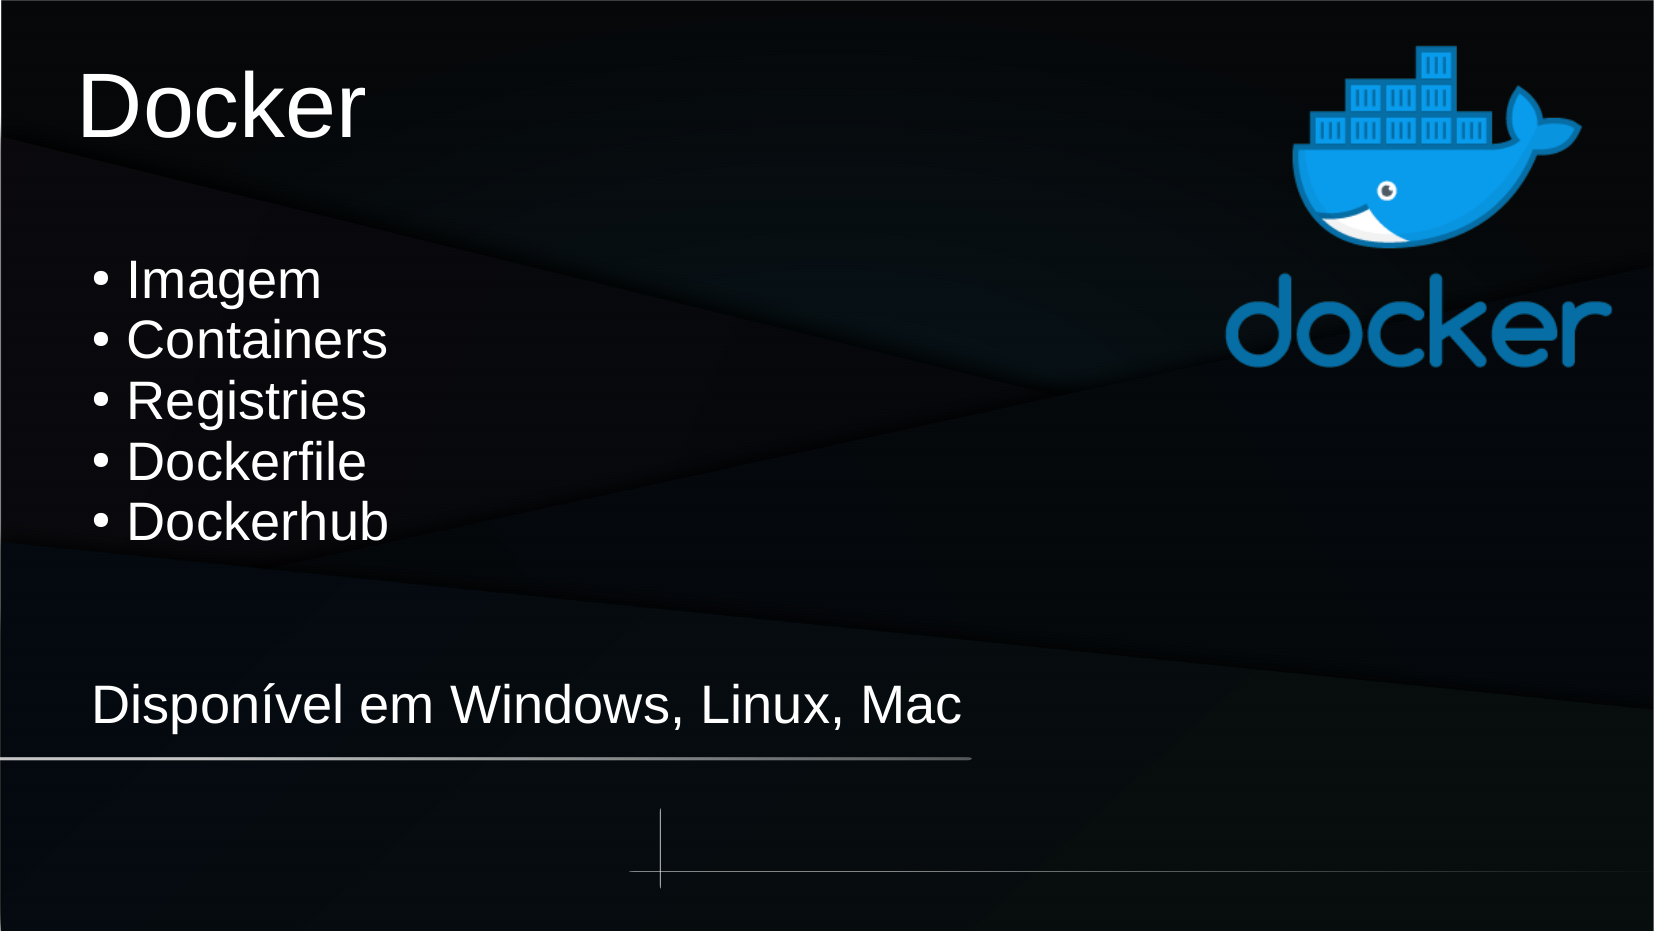

# Docker
Imagem
Containers
Registries
Dockerfile
Dockerhub
Disponível em Windows, Linux, Mac